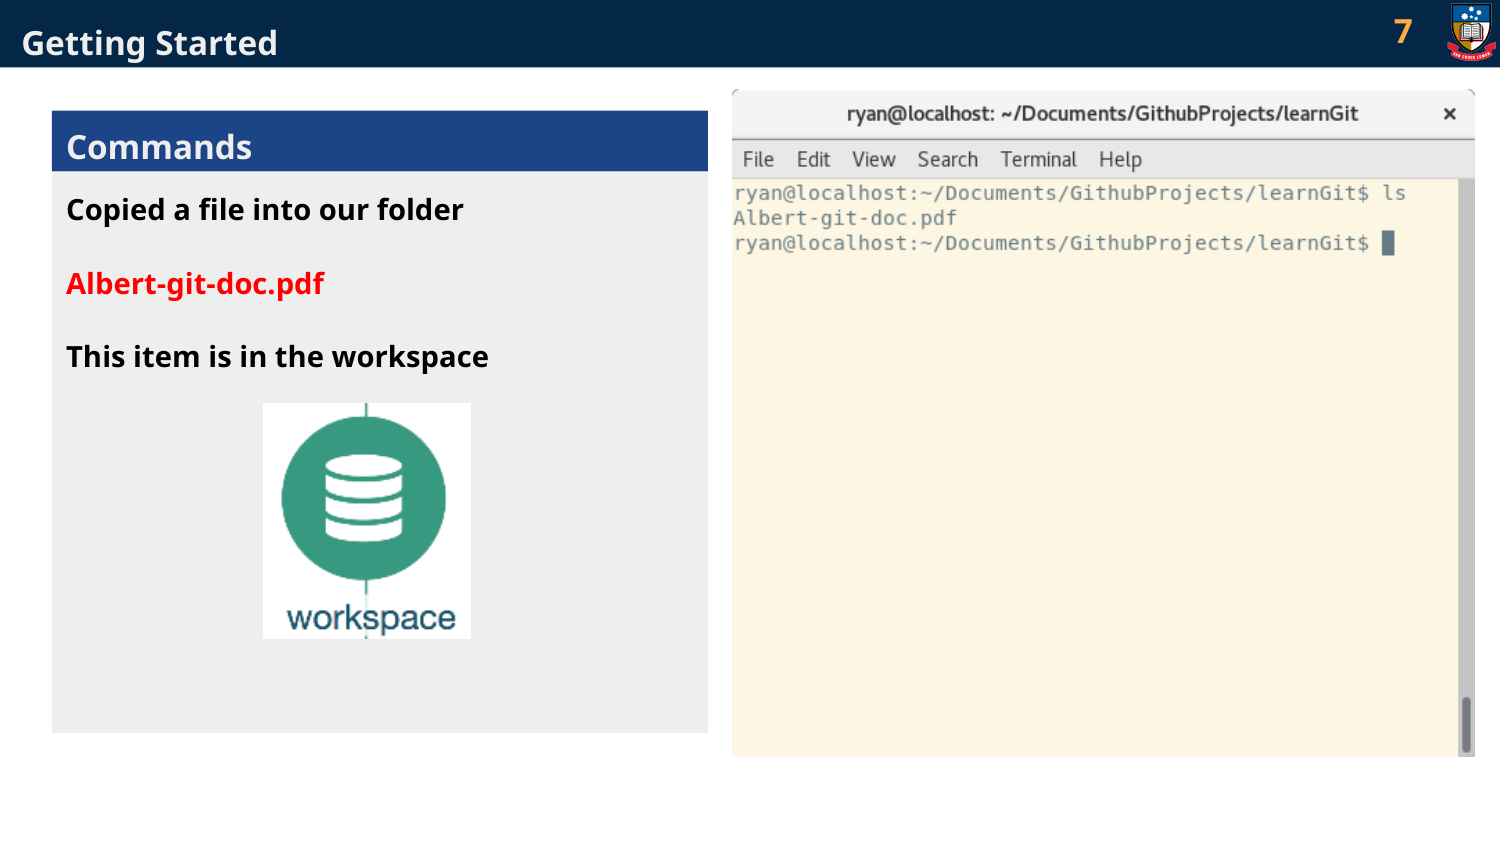

Getting Started
# Commands
Copied a file into our folder
Albert-git-doc.pdf
This item is in the workspace